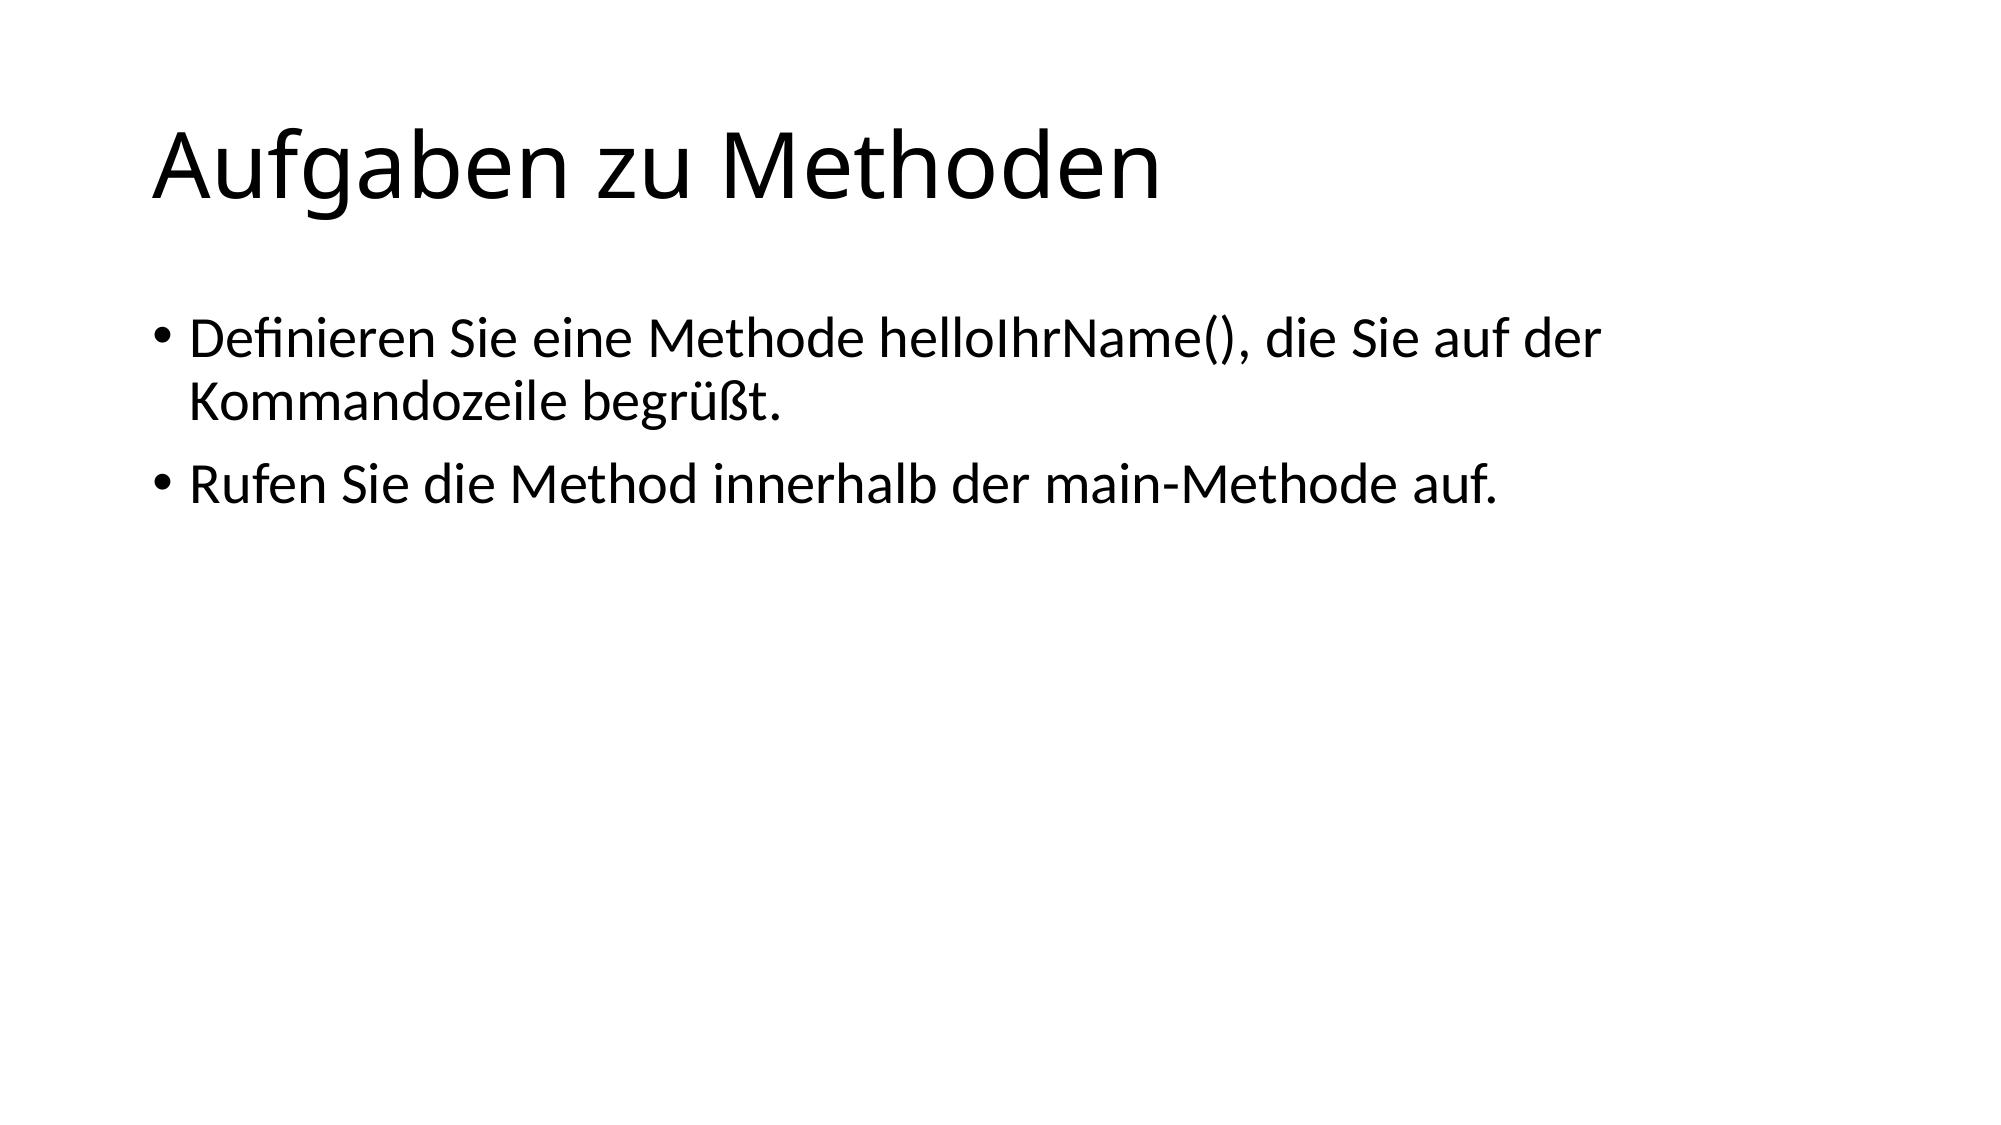

# Aufgaben zu Methoden
Definieren Sie eine Methode helloIhrName(), die Sie auf der Kommandozeile begrüßt.
Rufen Sie die Method innerhalb der main-Methode auf.